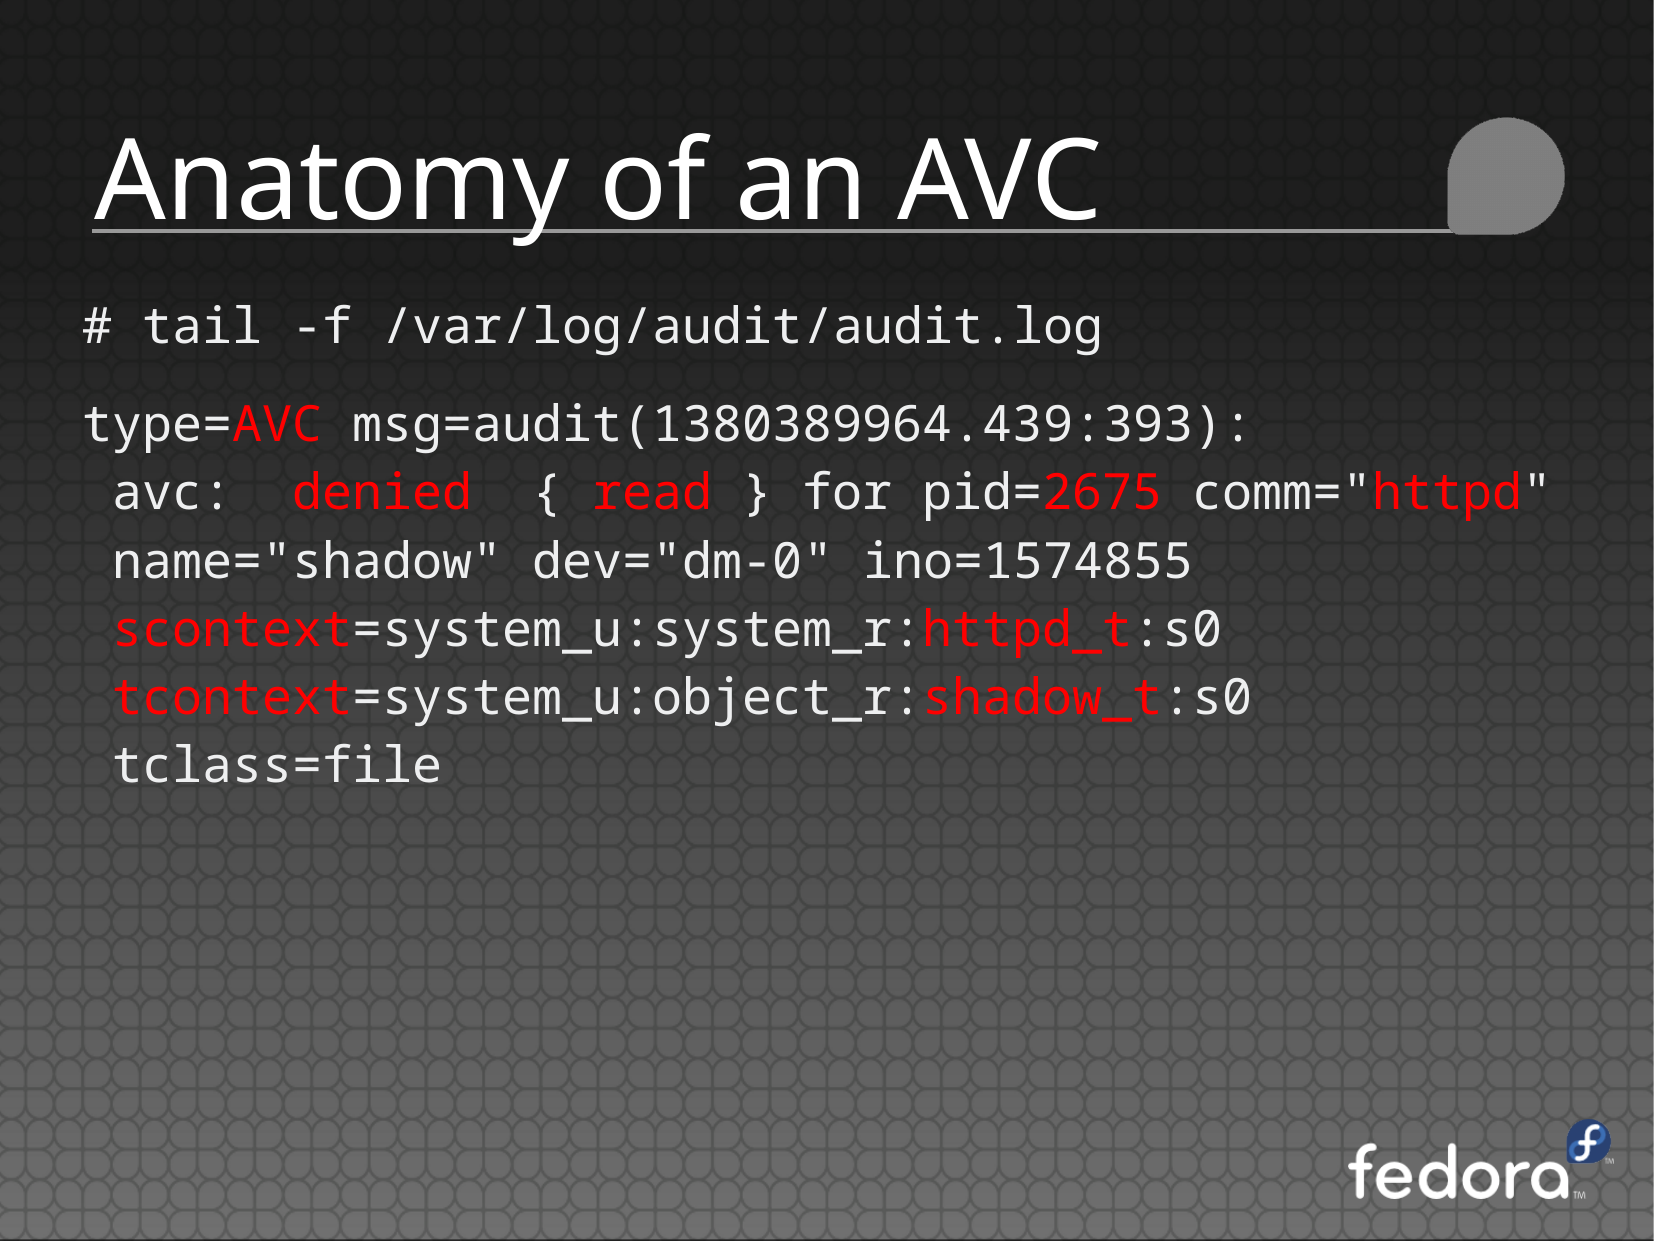

Anatomy of an AVC
# # tail -f /var/log/audit/audit.log
type=AVC msg=audit(1380389964.439:393):
 avc: denied { read } for pid=2675 comm="httpd"
 name="shadow" dev="dm-0" ino=1574855
 scontext=system_u:system_r:httpd_t:s0
 tcontext=system_u:object_r:shadow_t:s0
 tclass=file